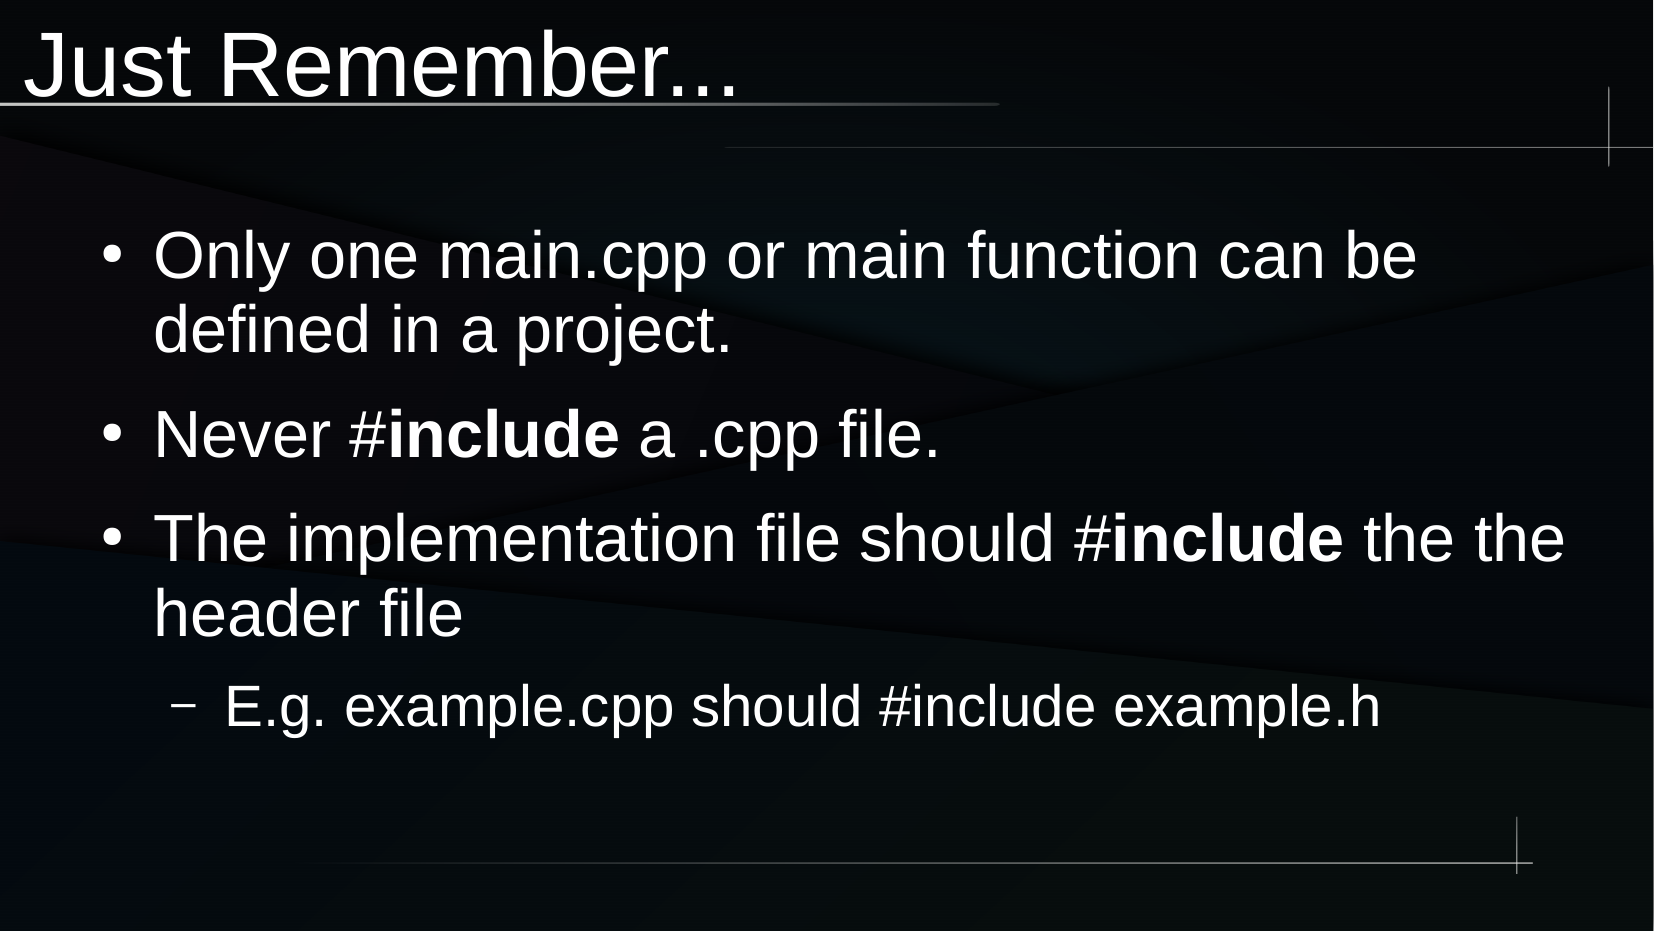

# Just Remember...
Only one main.cpp or main function can be defined in a project.
Never #include a .cpp file.
The implementation file should #include the the header file
E.g. example.cpp should #include example.h